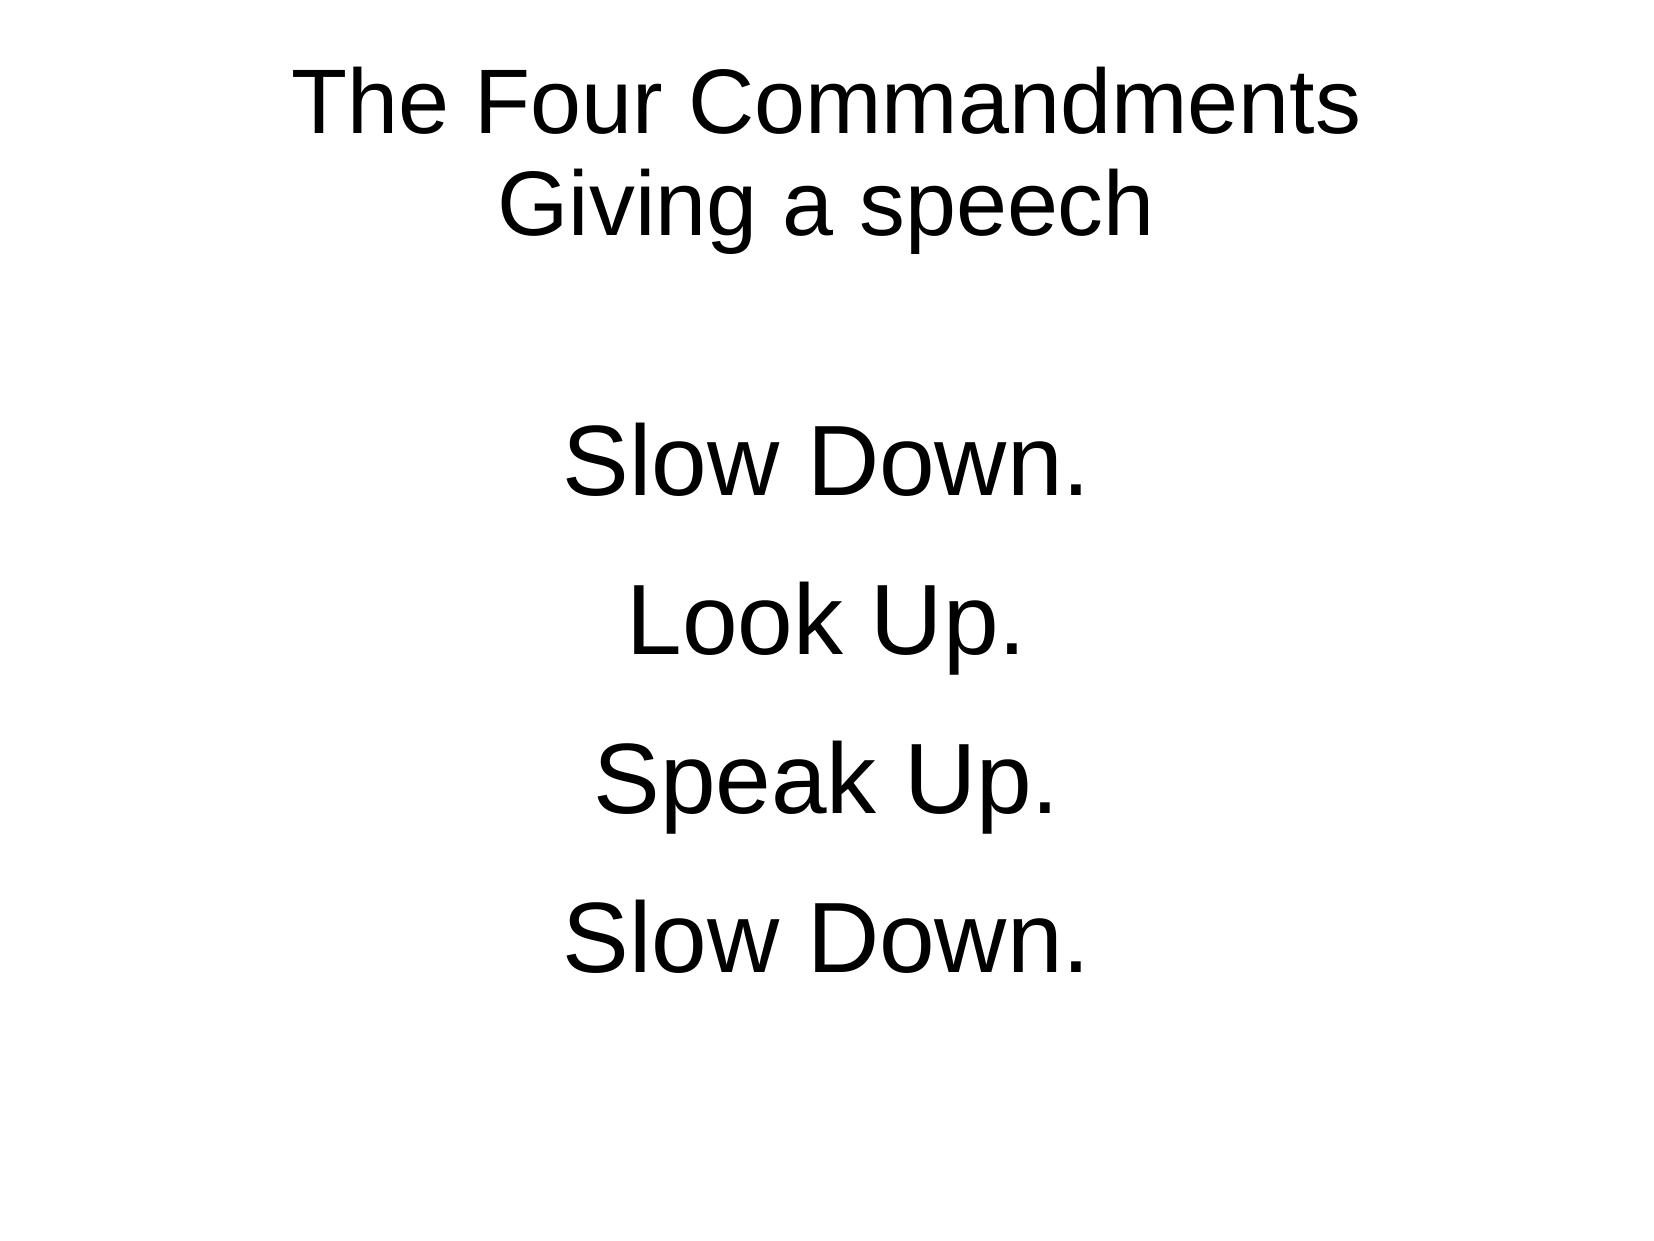

# The Four Commandments Giving a speech
Slow Down.
Look Up.
Speak Up.
Slow Down.